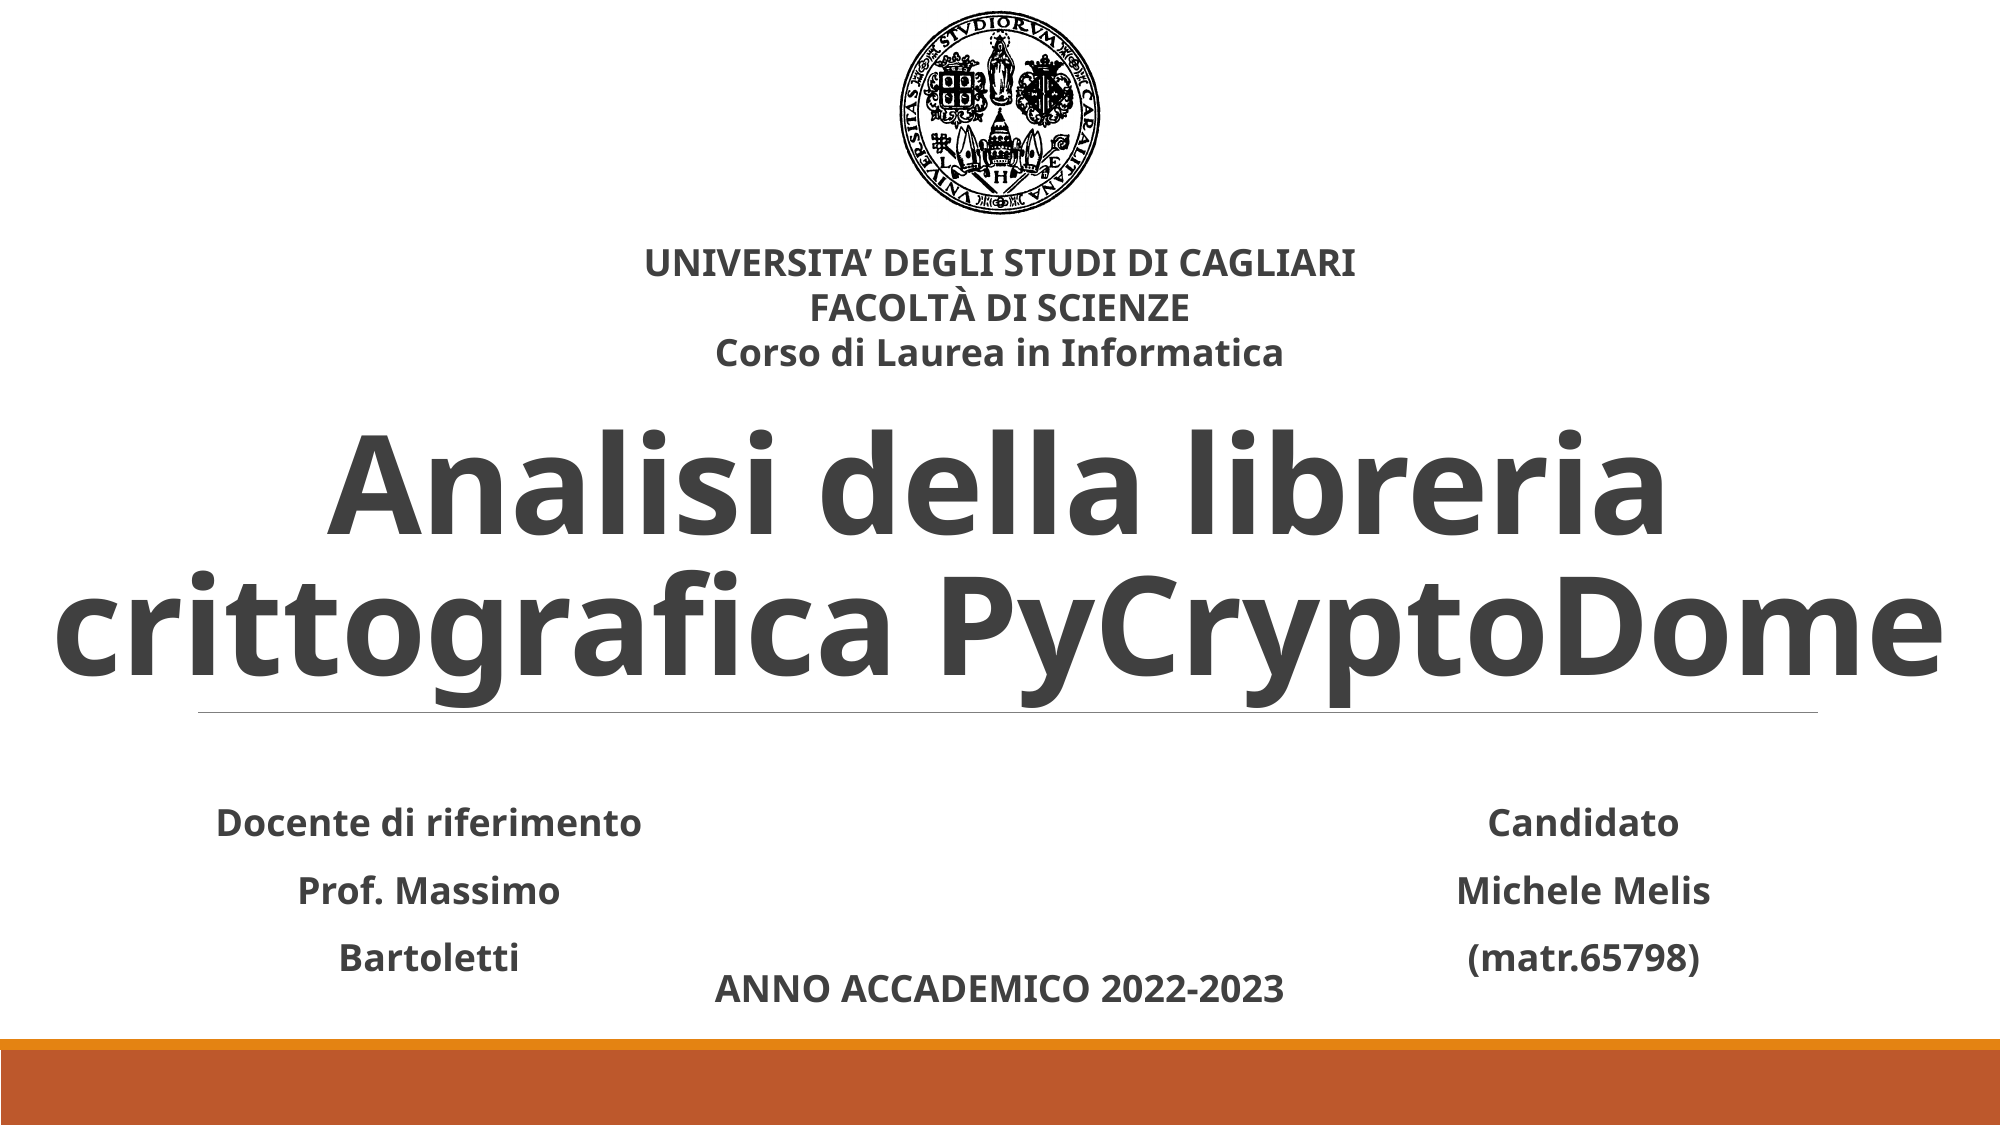

UNIVERSITA’ DEGLI STUDI DI CAGLIARI
FACOLTÀ DI SCIENZE
Corso di Laurea in Informatica
# Analisi della libreria crittografica PyCryptoDome
Docente di riferimento
Prof. Massimo Bartoletti
Candidato
Michele Melis (matr.65798)
ANNO ACCADEMICO 2022-2023